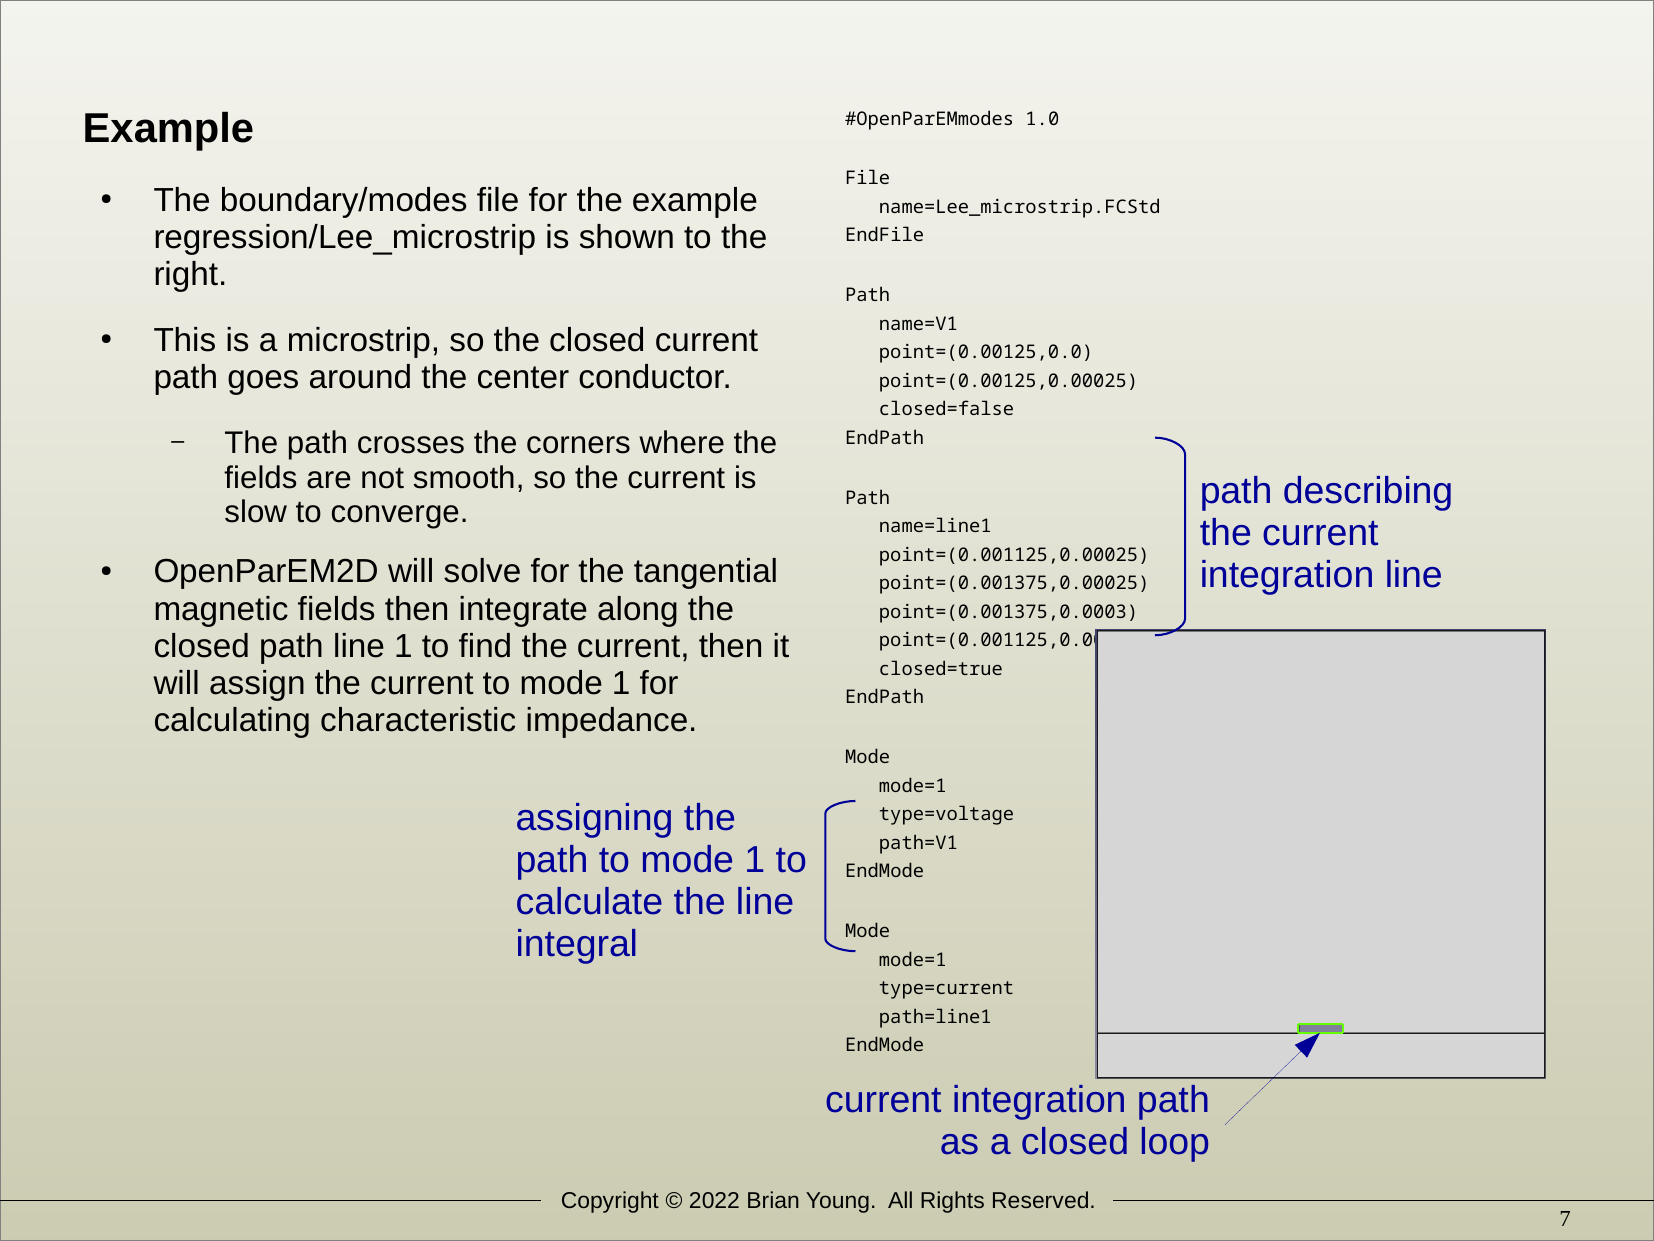

# Example
The boundary/modes file for the example regression/Lee_microstrip is shown to the right.
This is a microstrip, so the closed current path goes around the center conductor.
The path crosses the corners where the fields are not smooth, so the current is slow to converge.
OpenParEM2D will solve for the tangential magnetic fields then integrate along the closed path line 1 to find the current, then it will assign the current to mode 1 for calculating characteristic impedance.
#OpenParEMmodes 1.0
File
 name=Lee_microstrip.FCStd
EndFile
Path
 name=V1
 point=(0.00125,0.0)
 point=(0.00125,0.00025)
 closed=false
EndPath
Path
 name=line1
 point=(0.001125,0.00025)
 point=(0.001375,0.00025)
 point=(0.001375,0.0003)
 point=(0.001125,0.0003)
 closed=true
EndPath
Mode
 mode=1
 type=voltage
 path=V1
EndMode
Mode
 mode=1
 type=current
 path=line1
EndMode
path describing the current integration line
assigning the path to mode 1 to calculate the line integral
current integration path
as a closed loop
7